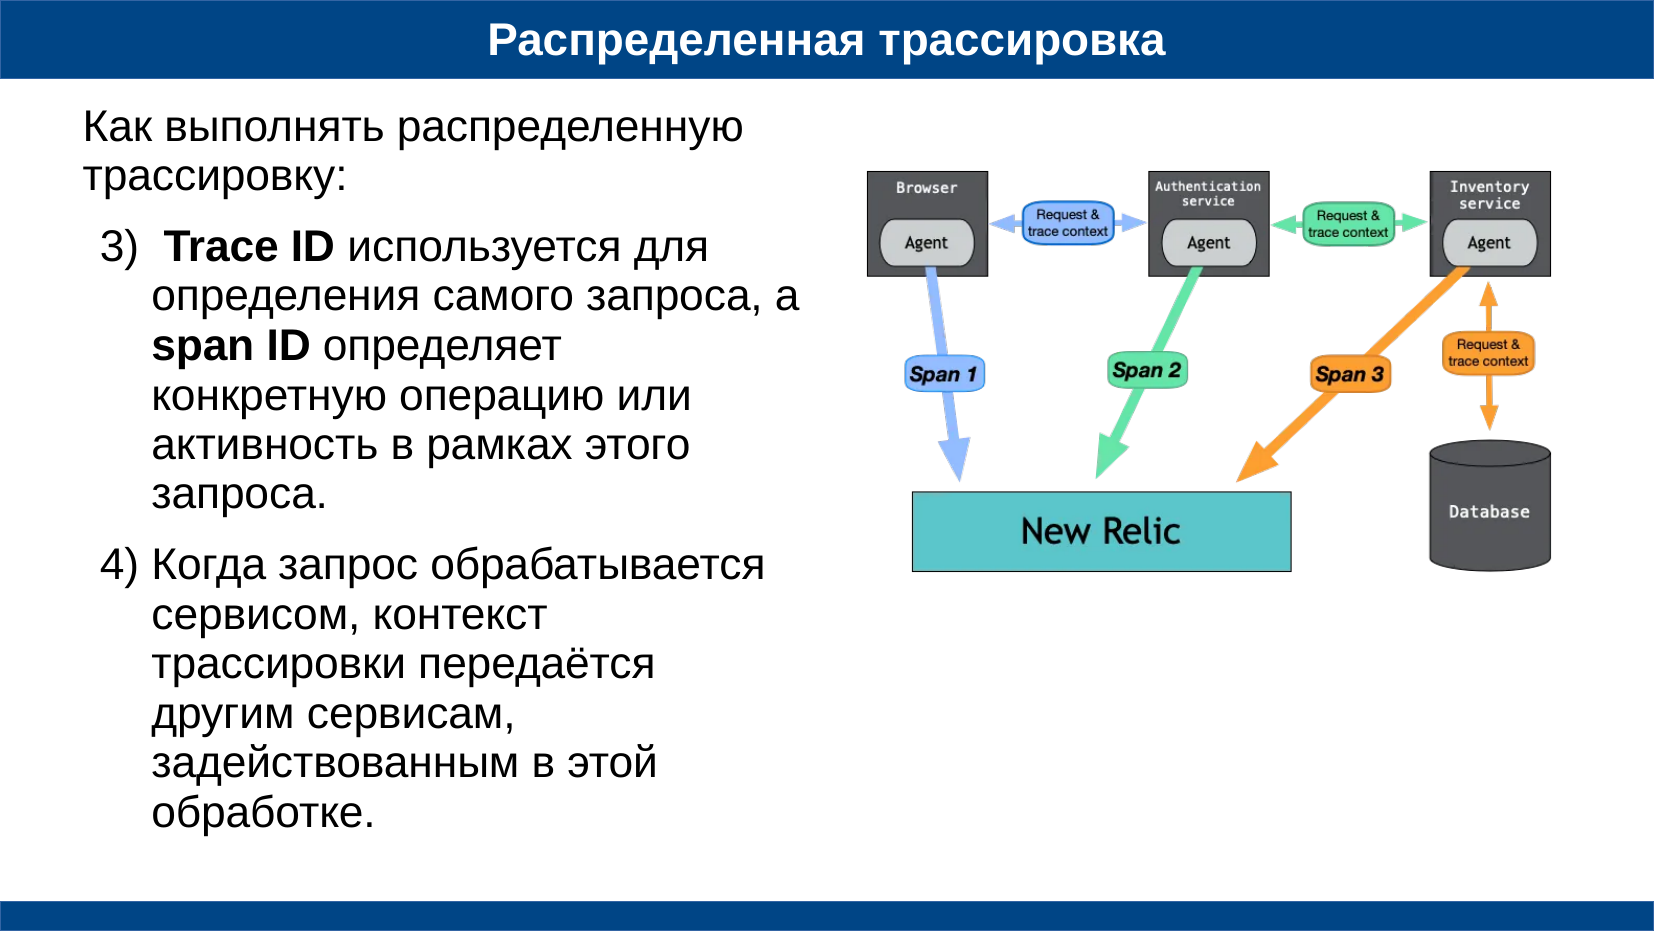

# Распределенная трассировка
Как выполнять распределенную трассировку:
 Trace ID используется для определения самого запроса, а span ID определяет конкретную операцию или активность в рамках этого запроса.
Когда запрос обрабатывается сервисом, контекст трассировки передаётся другим сервисам, задействованным в этой обработке.